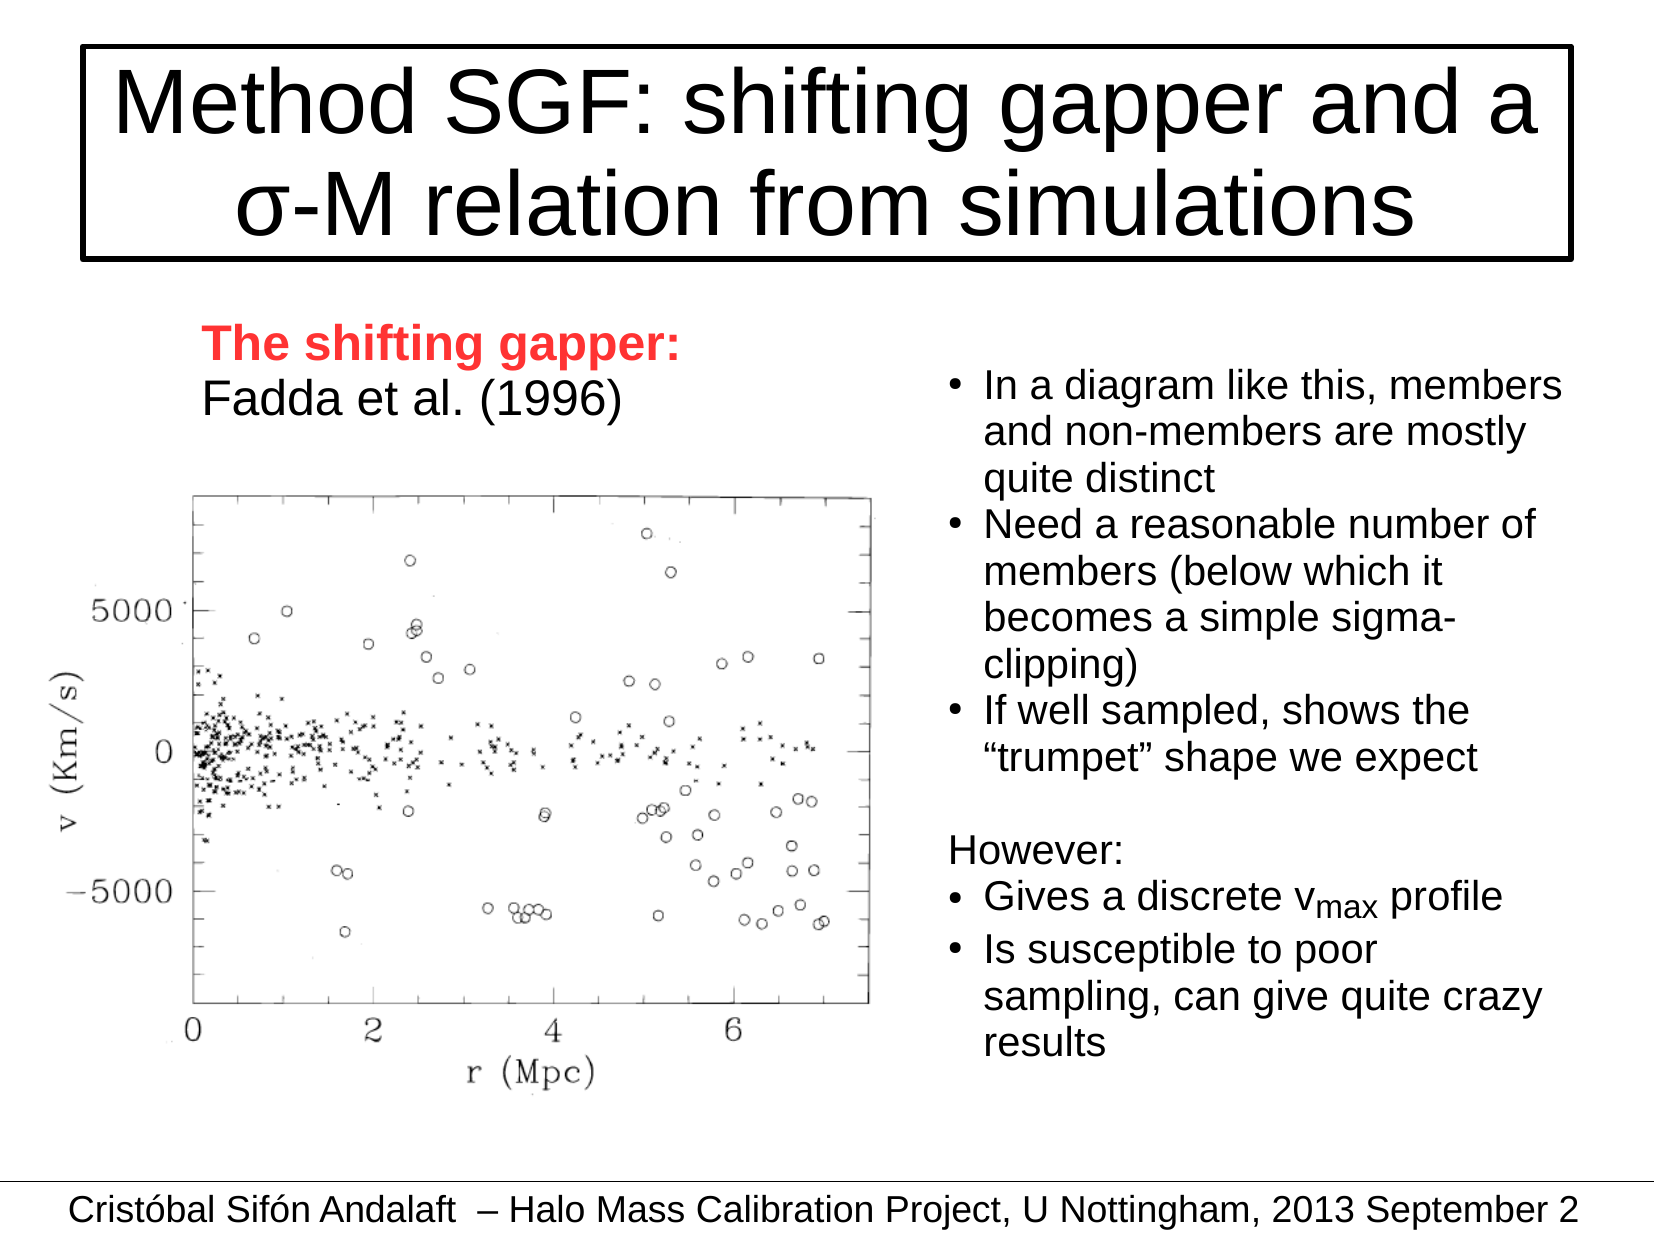

# Method SGF: shifting gapper and a σ-M relation from simulations
The shifting gapper:
Fadda et al. (1996)
In a diagram like this, members and non-members are mostly quite distinct
Need a reasonable number of members (below which it becomes a simple sigma-clipping)
If well sampled, shows the “trumpet” shape we expect
However:
Gives a discrete vmax profile
Is susceptible to poor sampling, can give quite crazy results
Cristóbal Sifón Andalaft – Halo Mass Calibration Project, U Nottingham, 2013 September 2